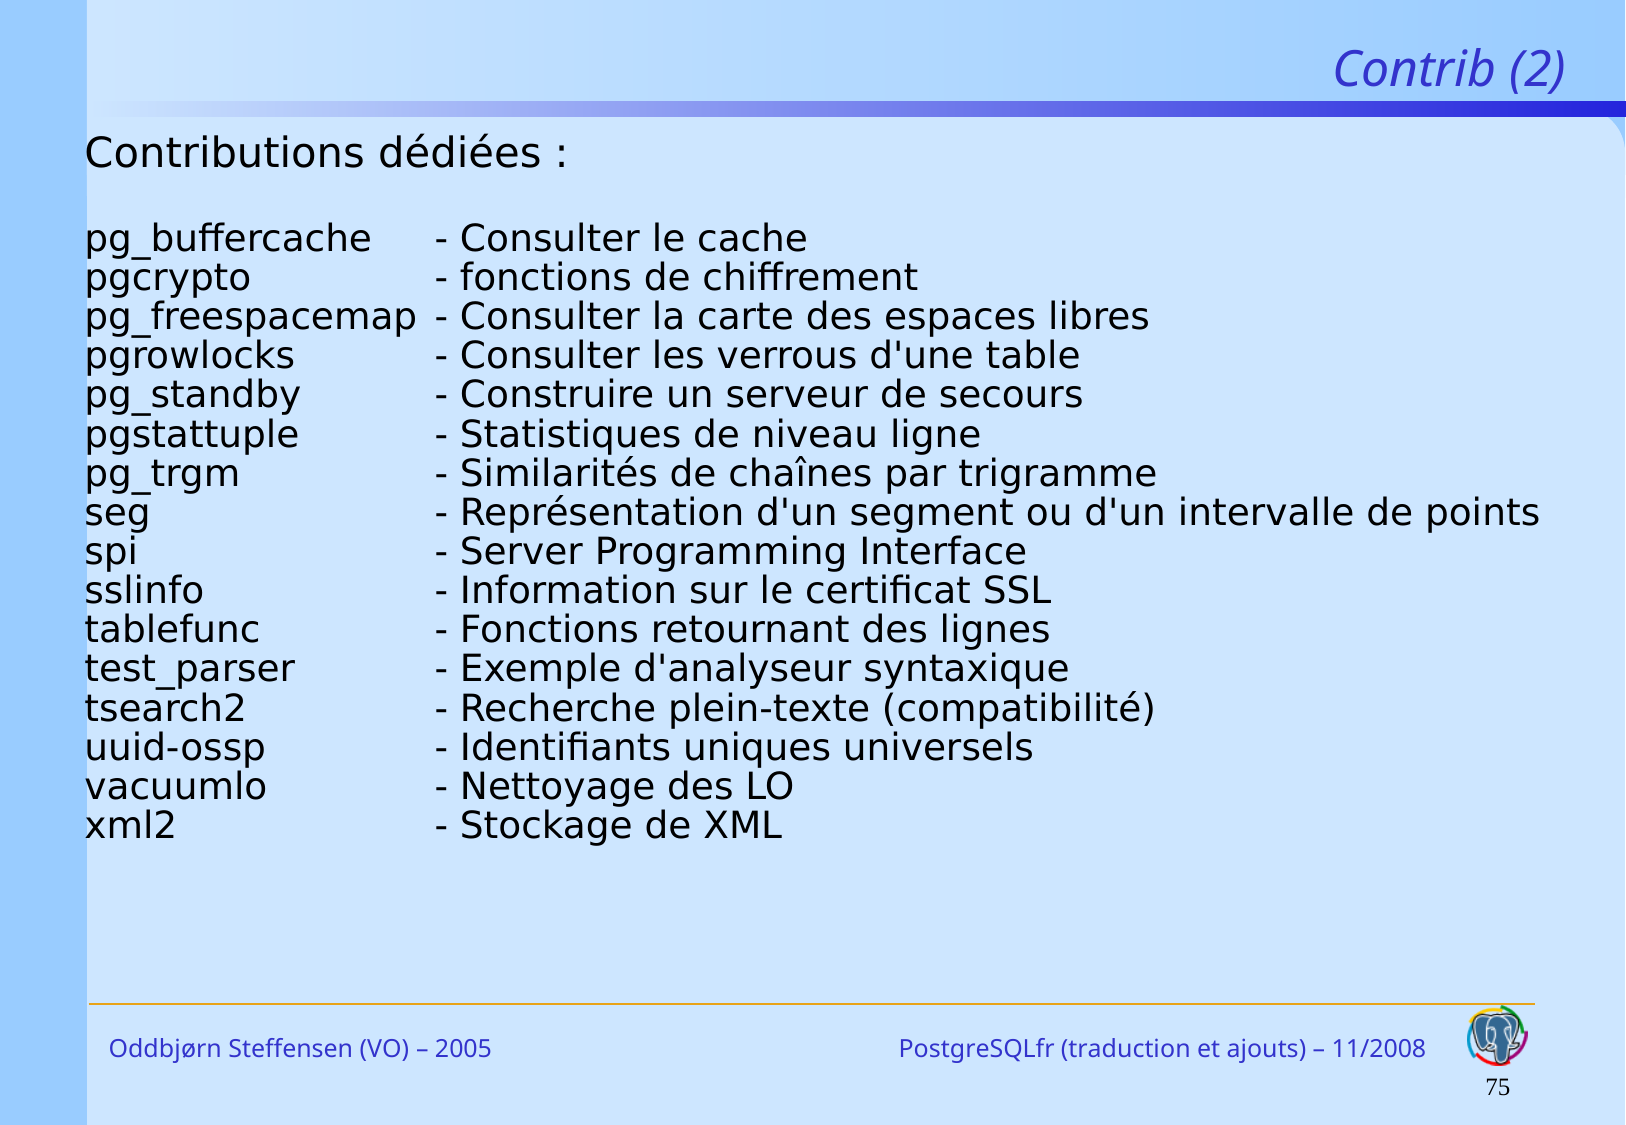

# Contrib (2)
Contributions dédiées :
pg_buffercache		- Consulter le cache
pgcrypto 		- fonctions de chiffrement
pg_freespacemap	- Consulter la carte des espaces libres
pgrowlocks		- Consulter les verrous d'une table
pg_standby		- Construire un serveur de secours
pgstattuple		- Statistiques de niveau ligne
pg_trgm		- Similarités de chaînes par trigramme
seg		- Représentation d'un segment ou d'un intervalle de points
spi		- Server Programming Interface
sslinfo		- Information sur le certificat SSL
tablefunc		- Fonctions retournant des lignes
test_parser		- Exemple d'analyseur syntaxique
tsearch2		- Recherche plein-texte (compatibilité)
uuid-ossp		- Identifiants uniques universels
vacuumlo		- Nettoyage des LO
xml2 		- Stockage de XML